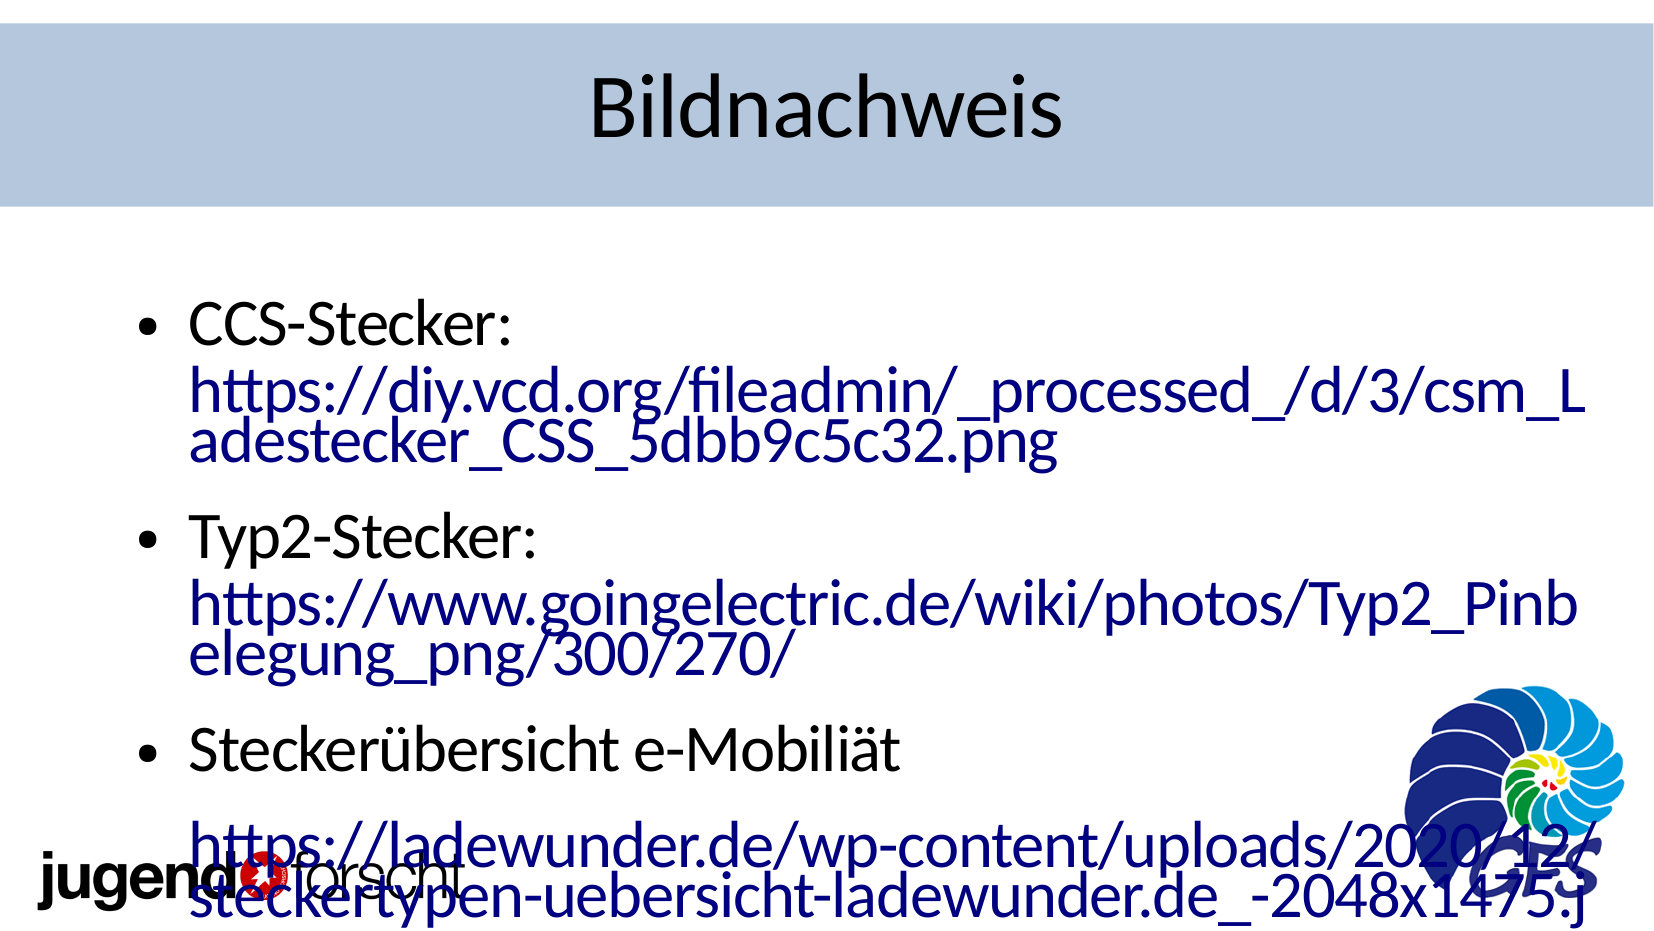

# Bildnachweis
CCS-Stecker: https://diy.vcd.org/fileadmin/_processed_/d/3/csm_Ladestecker_CSS_5dbb9c5c32.png
Typ2-Stecker:
https://www.goingelectric.de/wiki/photos/Typ2_Pinbelegung_png/300/270/
Steckerübersicht e-Mobiliät
https://ladewunder.de/wp-content/uploads/2020/12/steckertypen-uebersicht-ladewunder.de_-2048x1475.jpg